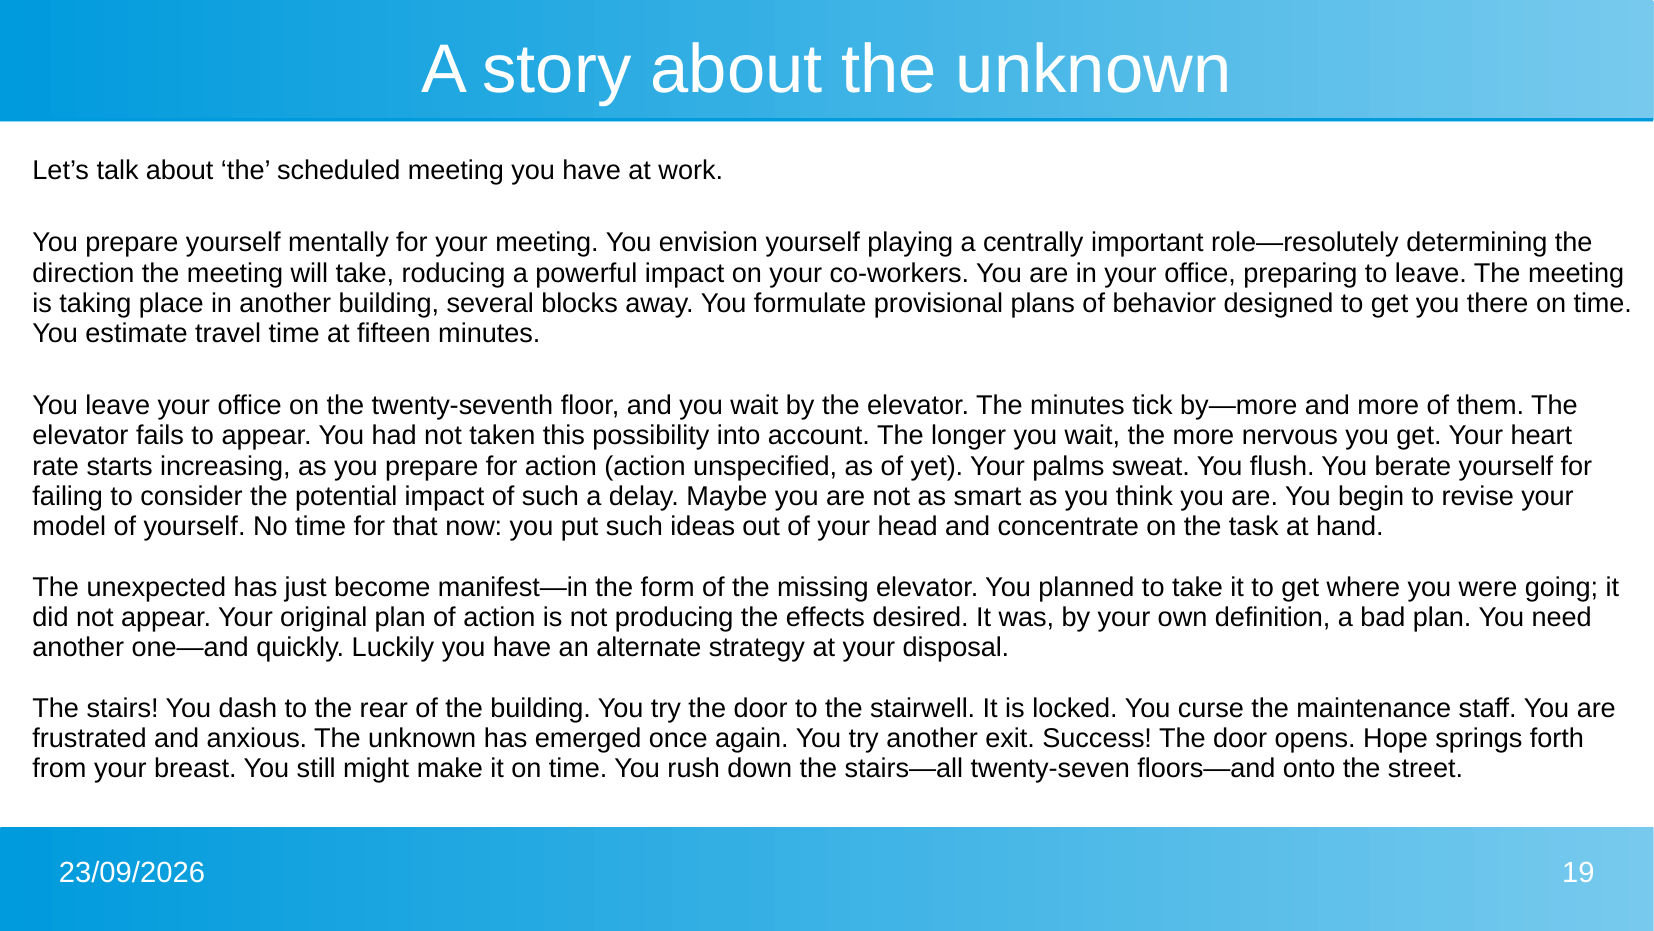

# A story about the unknown
Let’s talk about ‘the’ scheduled meeting you have at work.
You prepare yourself mentally for your meeting. You envision yourself playing a centrally important role—resolutely determining the direction the meeting will take, roducing a powerful impact on your co-workers. You are in your office, preparing to leave. The meeting is taking place in another building, several blocks away. You formulate provisional plans of behavior designed to get you there on time. You estimate travel time at fifteen minutes.
You leave your office on the twenty-seventh floor, and you wait by the elevator. The minutes tick by—more and more of them. The elevator fails to appear. You had not taken this possibility into account. The longer you wait, the more nervous you get. Your heart
rate starts increasing, as you prepare for action (action unspecified, as of yet). Your palms sweat. You flush. You berate yourself for failing to consider the potential impact of such a delay. Maybe you are not as smart as you think you are. You begin to revise your model of yourself. No time for that now: you put such ideas out of your head and concentrate on the task at hand.
The unexpected has just become manifest—in the form of the missing elevator. You planned to take it to get where you were going; it did not appear. Your original plan of action is not producing the effects desired. It was, by your own definition, a bad plan. You need another one—and quickly. Luckily you have an alternate strategy at your disposal.
The stairs! You dash to the rear of the building. You try the door to the stairwell. It is locked. You curse the maintenance staff. You are frustrated and anxious. The unknown has emerged once again. You try another exit. Success! The door opens. Hope springs forth from your breast. You still might make it on time. You rush down the stairs—all twenty-seven floors—and onto the street.
19